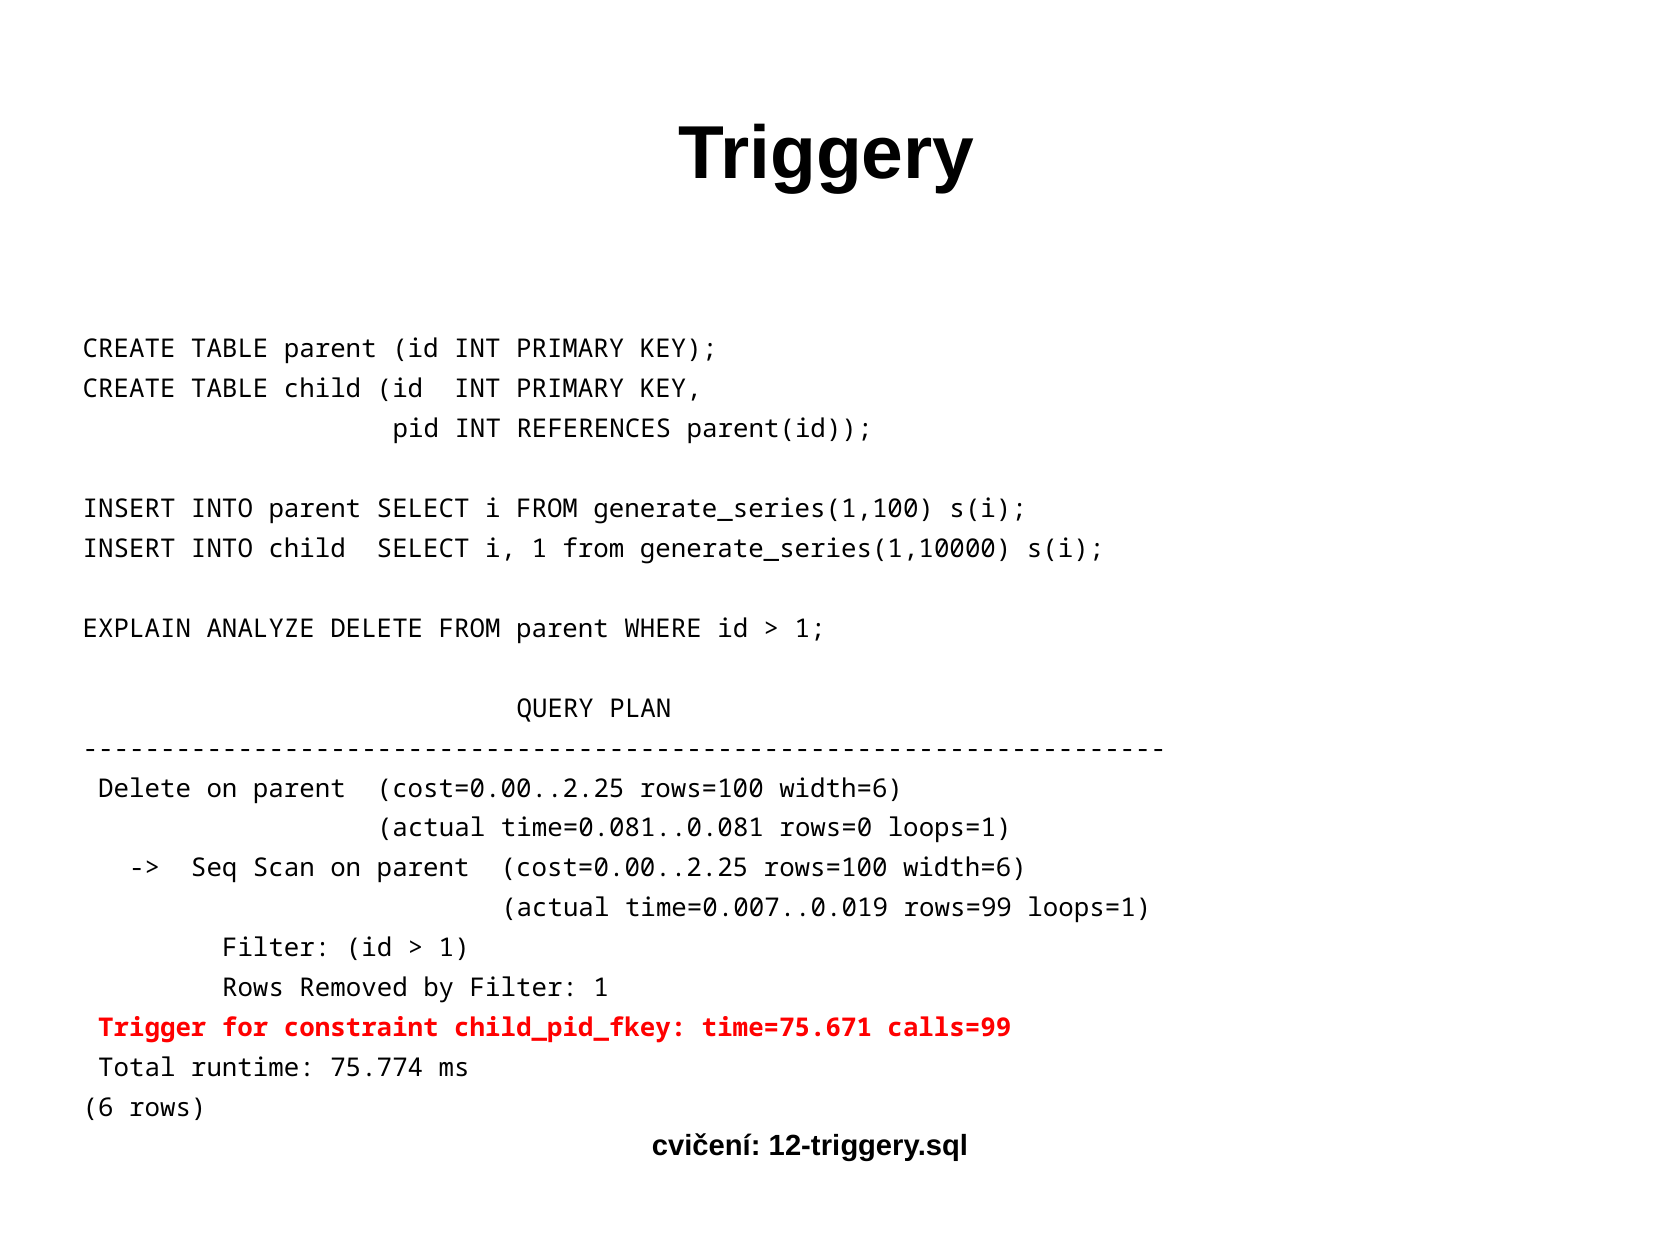

# Triggery
CREATE TABLE parent (id INT PRIMARY KEY);
CREATE TABLE child (id INT PRIMARY KEY,
 pid INT REFERENCES parent(id));
INSERT INTO parent SELECT i FROM generate_series(1,100) s(i);
INSERT INTO child SELECT i, 1 from generate_series(1,10000) s(i);
EXPLAIN ANALYZE DELETE FROM parent WHERE id > 1;
 QUERY PLAN
----------------------------------------------------------------------
 Delete on parent (cost=0.00..2.25 rows=100 width=6)
 (actual time=0.081..0.081 rows=0 loops=1)
 -> Seq Scan on parent (cost=0.00..2.25 rows=100 width=6)
 (actual time=0.007..0.019 rows=99 loops=1)
 Filter: (id > 1)
 Rows Removed by Filter: 1
 Trigger for constraint child_pid_fkey: time=75.671 calls=99
 Total runtime: 75.774 ms
(6 rows)
cvičení: 12-triggery.sql